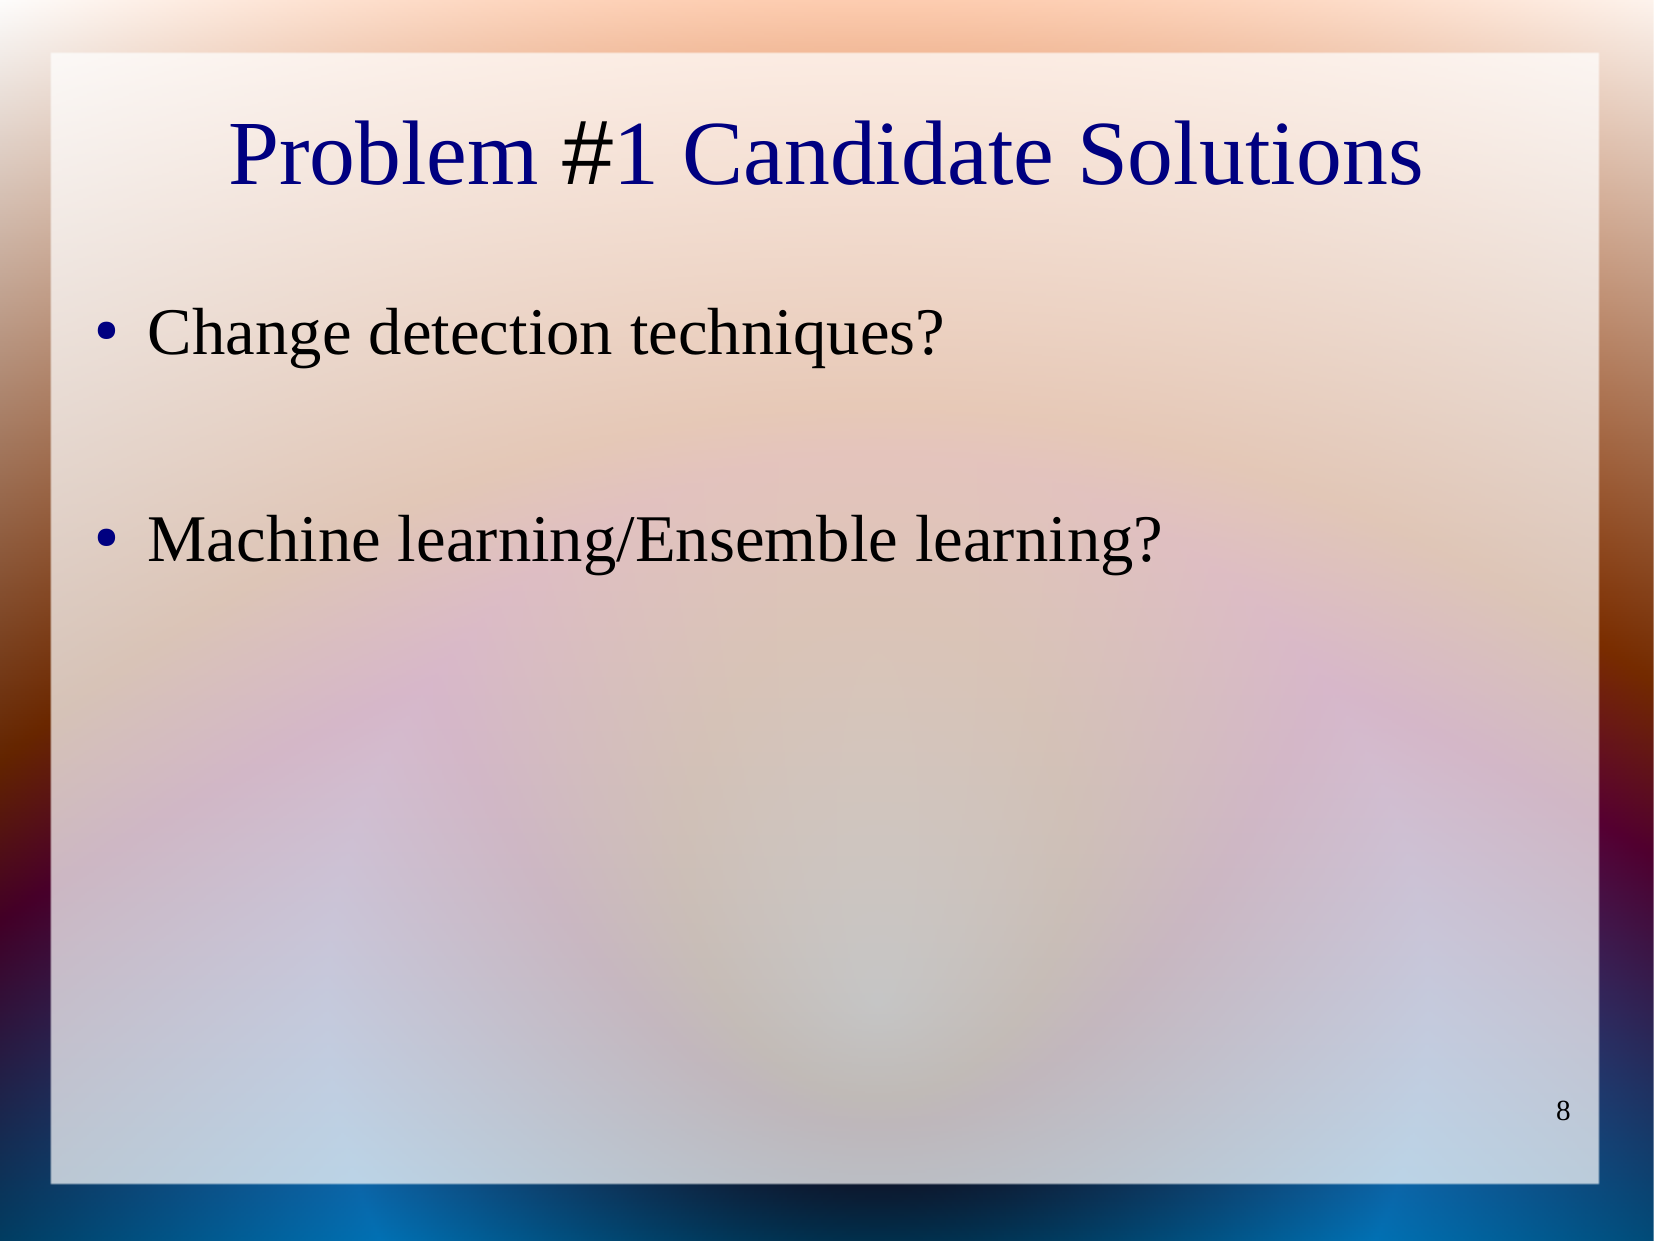

# Problem #1 Candidate Solutions
Change detection techniques?
Machine learning/Ensemble learning?
8